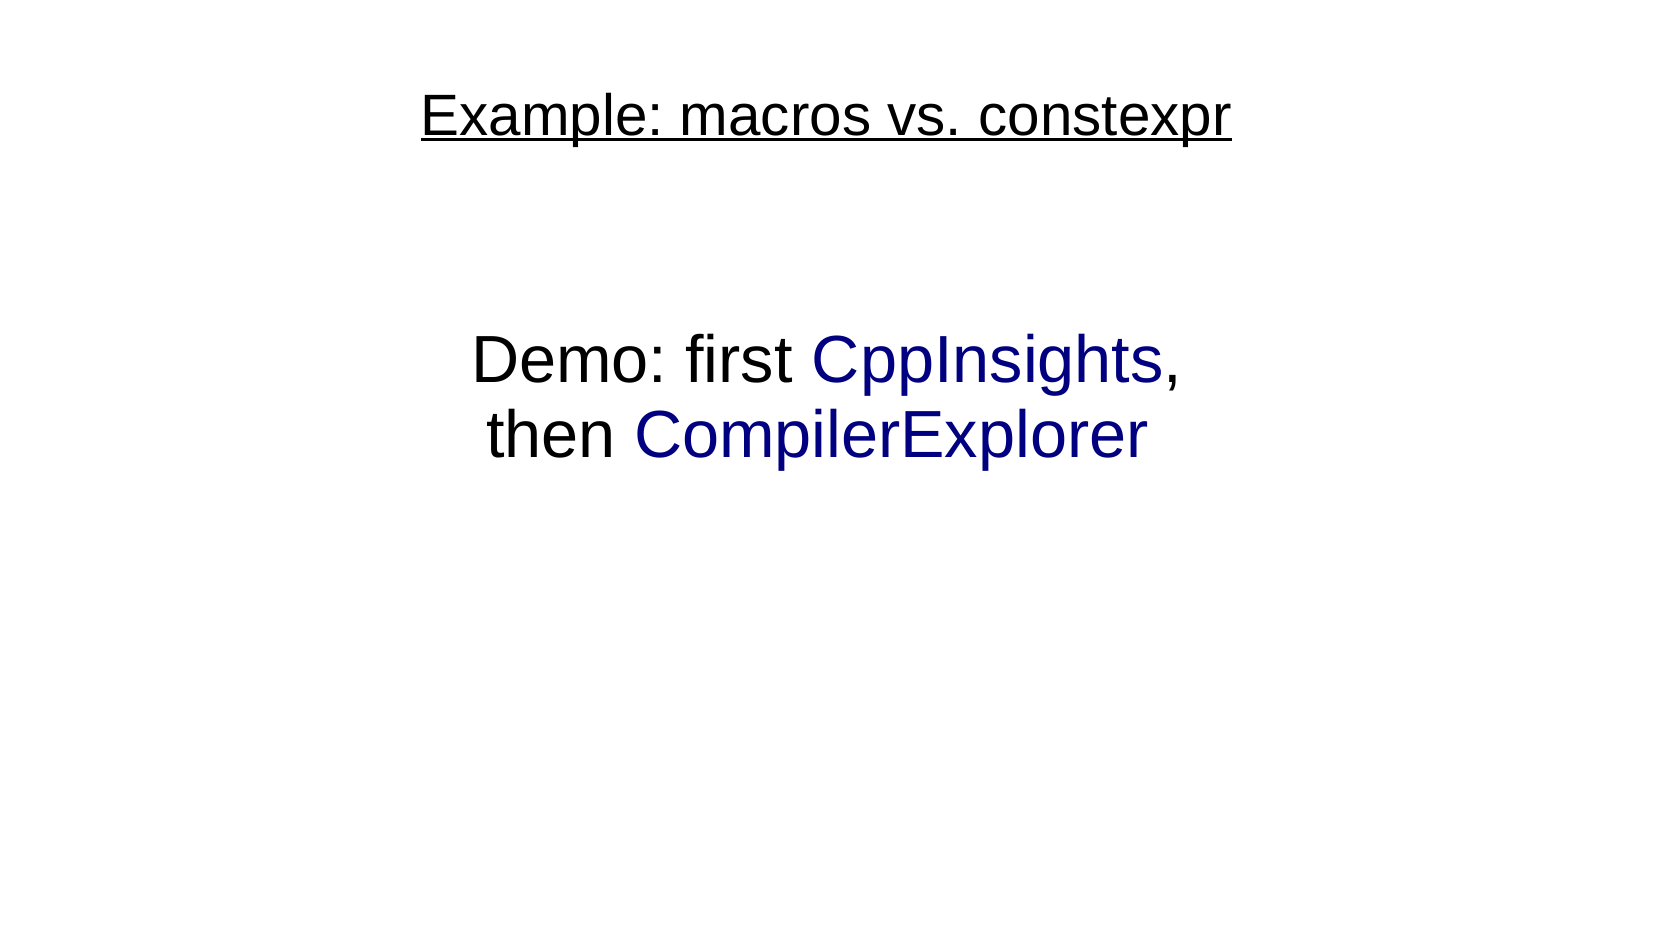

# Example: macros vs. constexpr
Demo: first CppInsights,
then CompilerExplorer